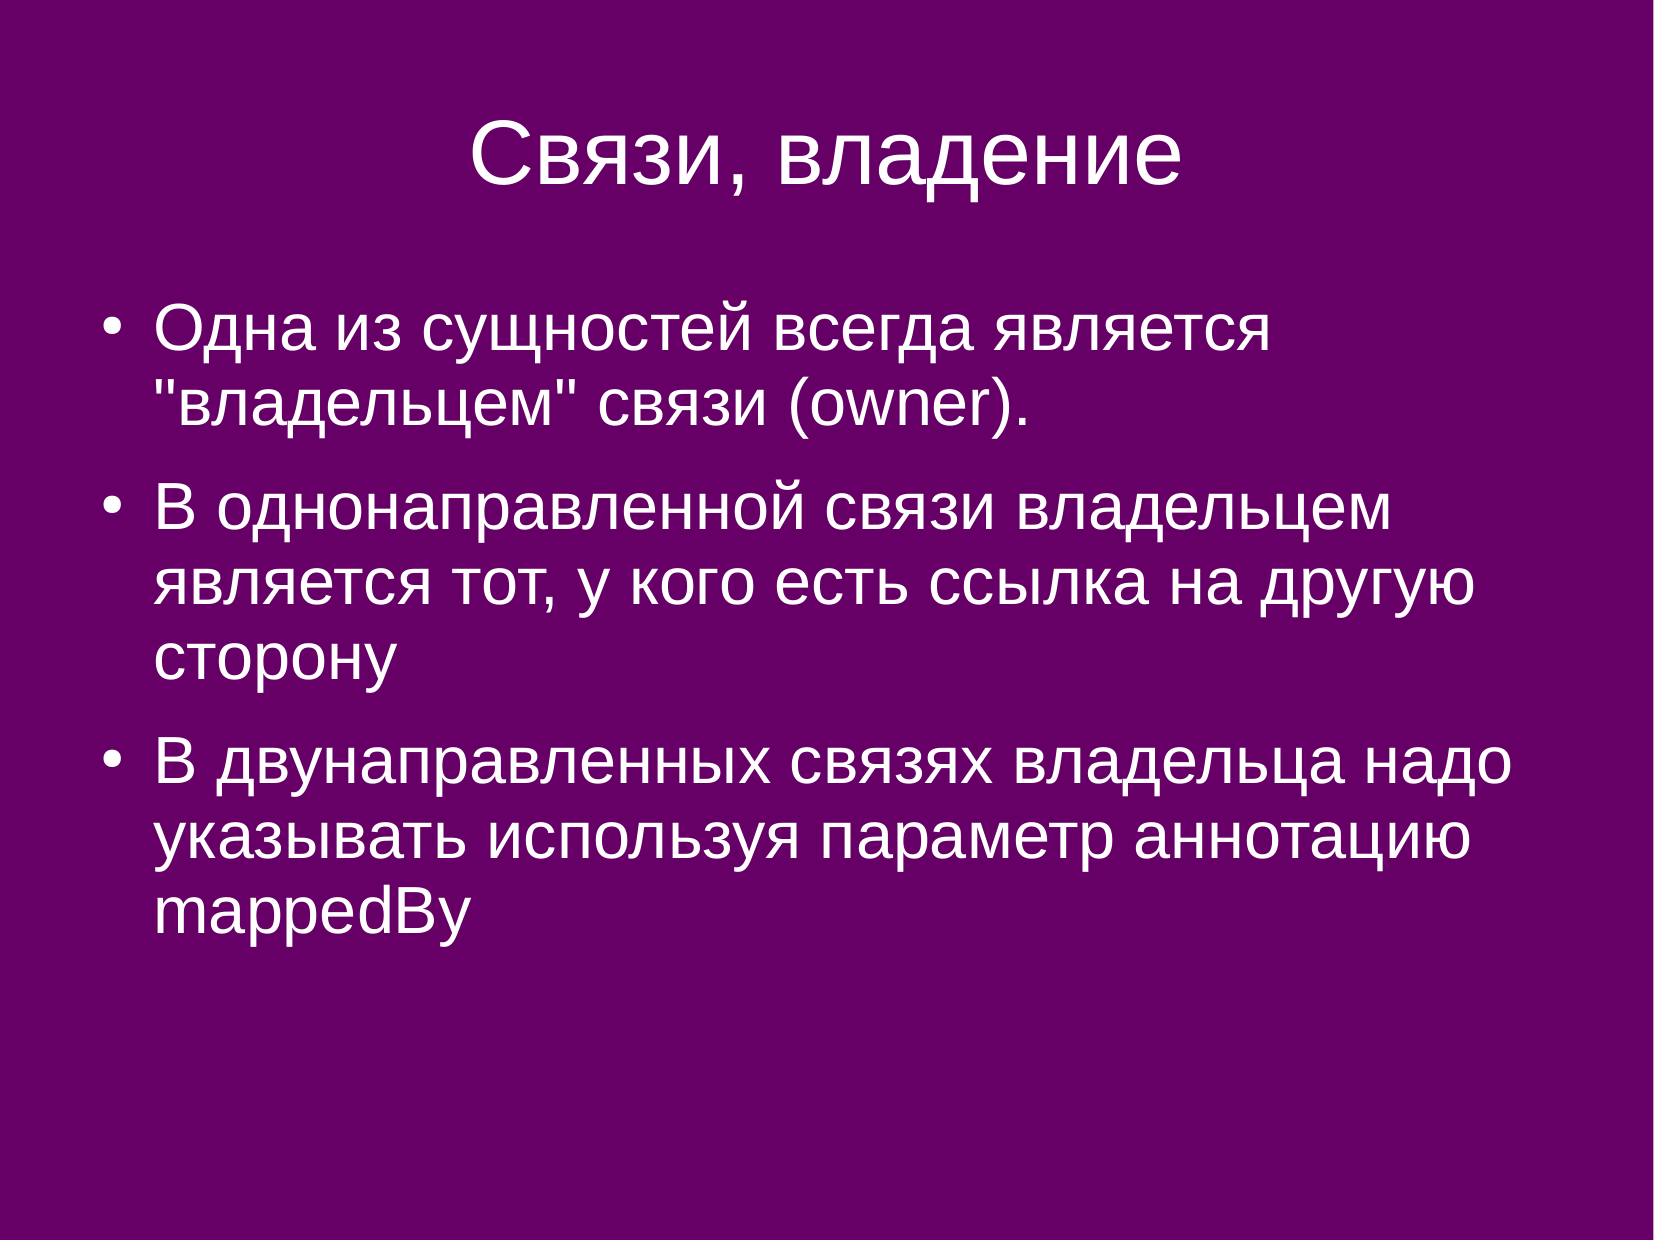

# Связи, владение
Одна из сущностей всегда является "владельцем" связи (owner).
В однонаправленной связи владельцем является тот, у кого есть ссылка на другую сторону
В двунаправленных связях владельца надо указывать используя параметр аннотацию mappedBy